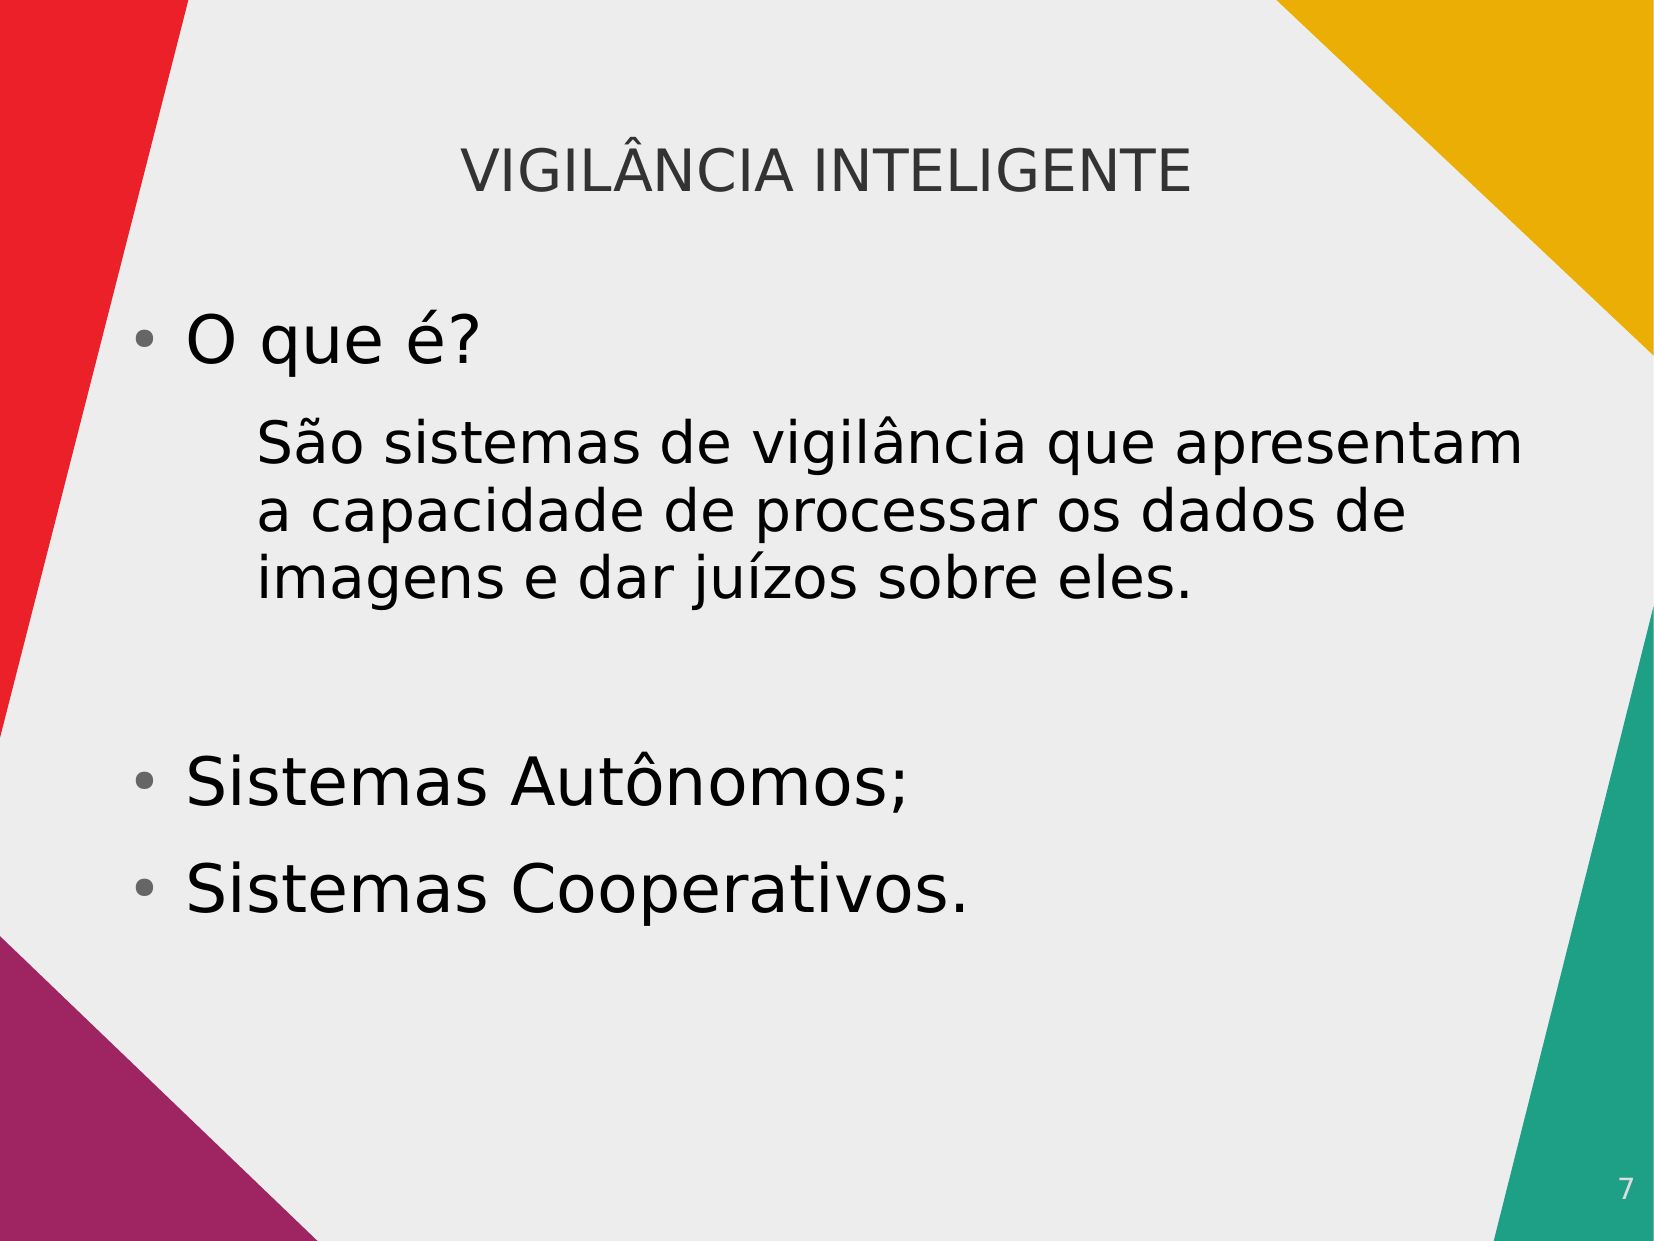

# VIGILÂNCIA INTELIGENTE
O que é?
São sistemas de vigilância que apresentam a capacidade de processar os dados de imagens e dar juízos sobre eles.
Sistemas Autônomos;
Sistemas Cooperativos.
7